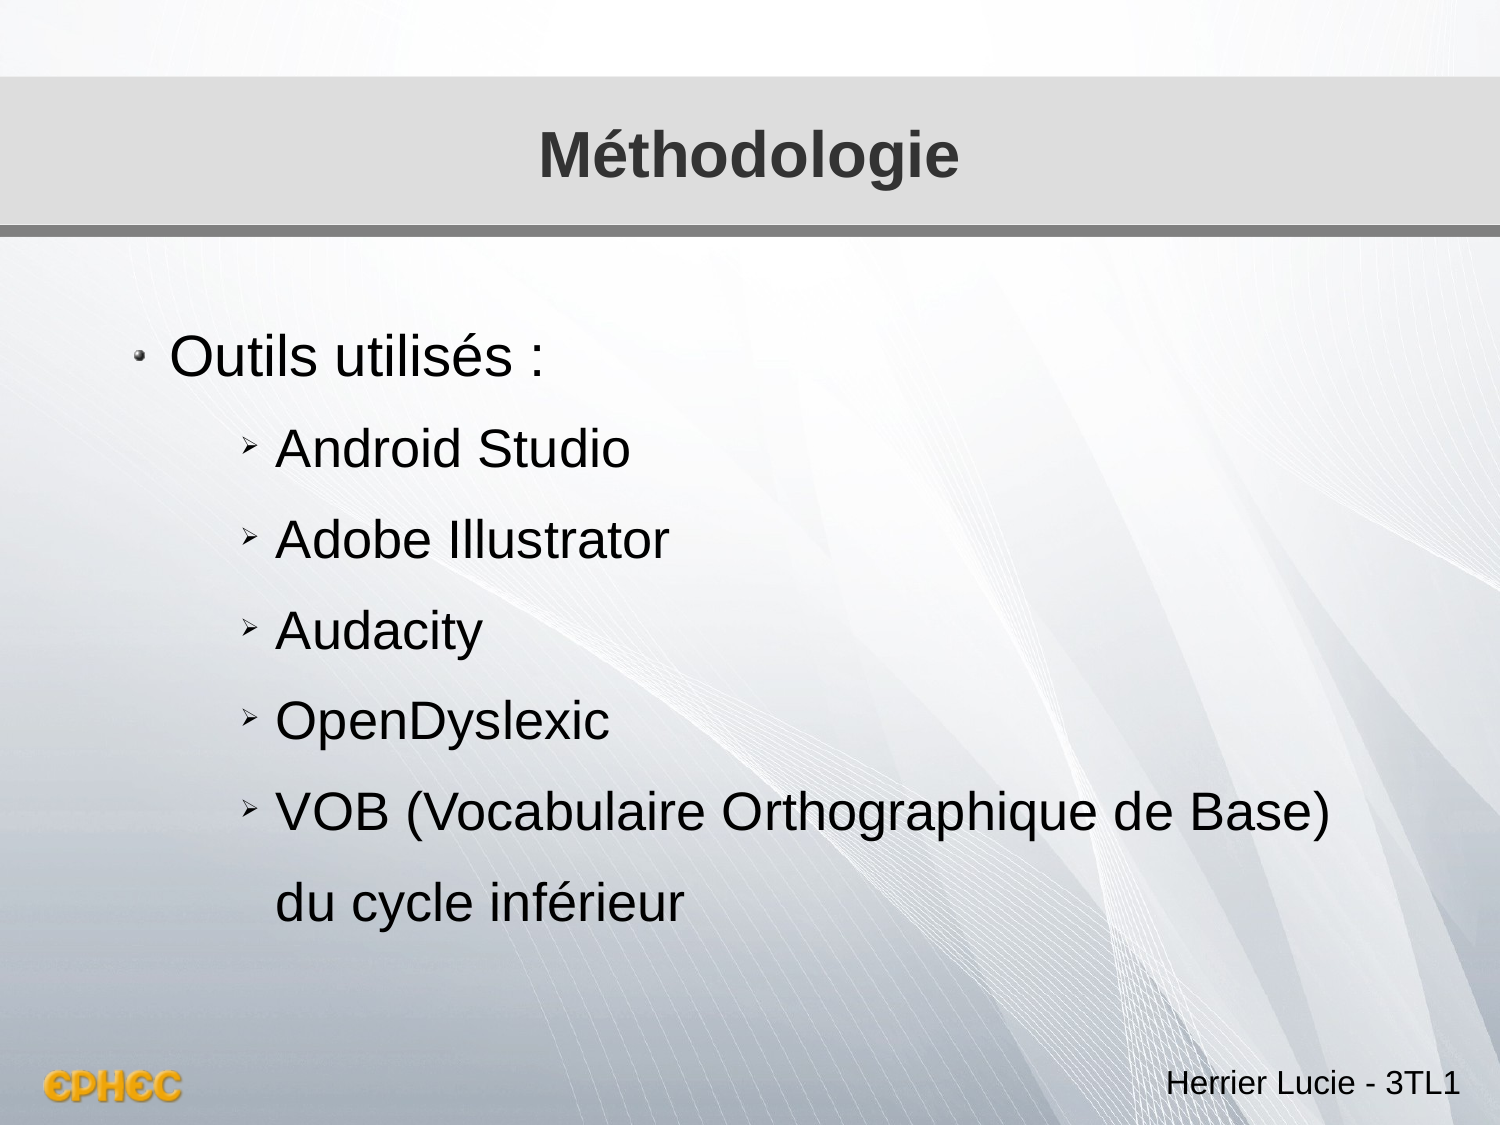

# Méthodologie
Outils utilisés :
Android Studio
Adobe Illustrator
Audacity
OpenDyslexic
VOB (Vocabulaire Orthographique de Base) du cycle inférieur
Herrier Lucie - 3TL1